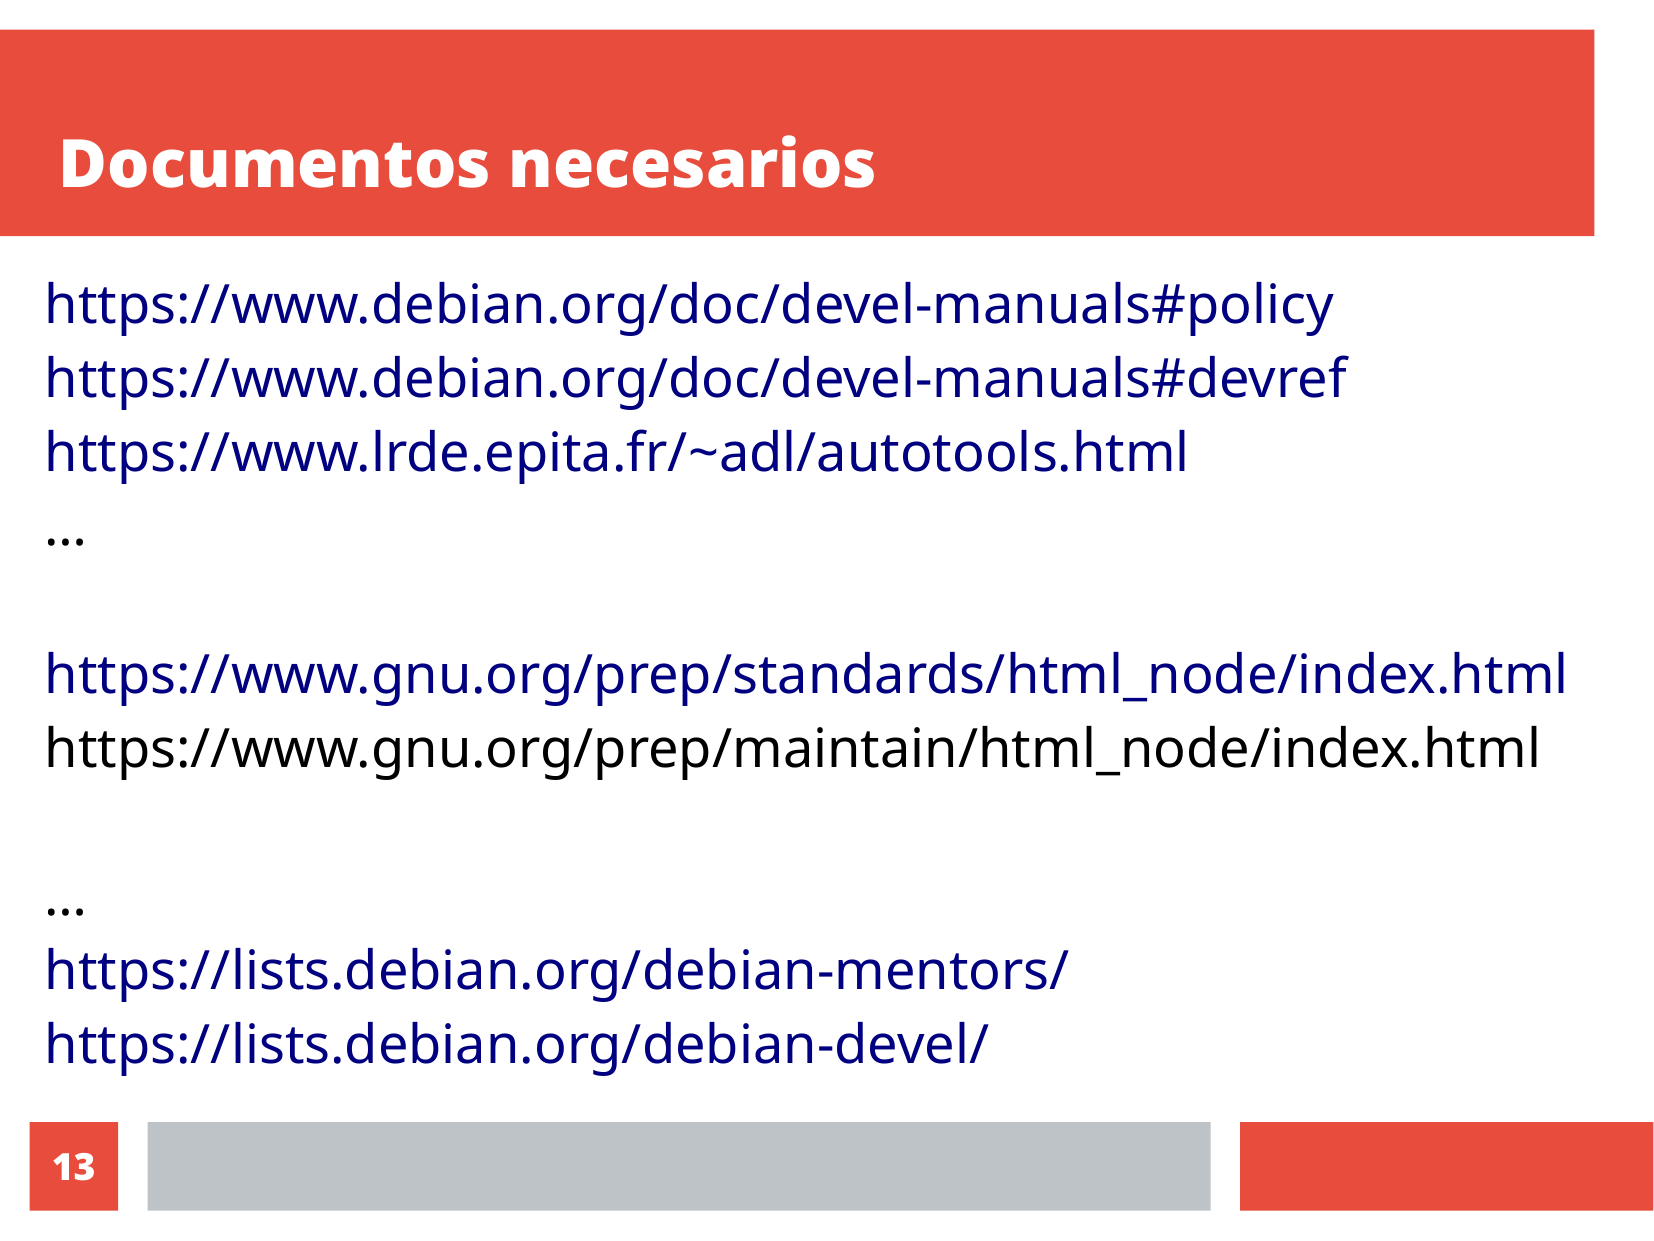

# Documentos necesarios
https://www.debian.org/doc/devel-manuals#policy
https://www.debian.org/doc/devel-manuals#devref
https://www.lrde.epita.fr/~adl/autotools.html
…
https://www.gnu.org/prep/standards/html_node/index.html
https://www.gnu.org/prep/maintain/html_node/index.html
…
https://lists.debian.org/debian-mentors/
https://lists.debian.org/debian-devel/
13